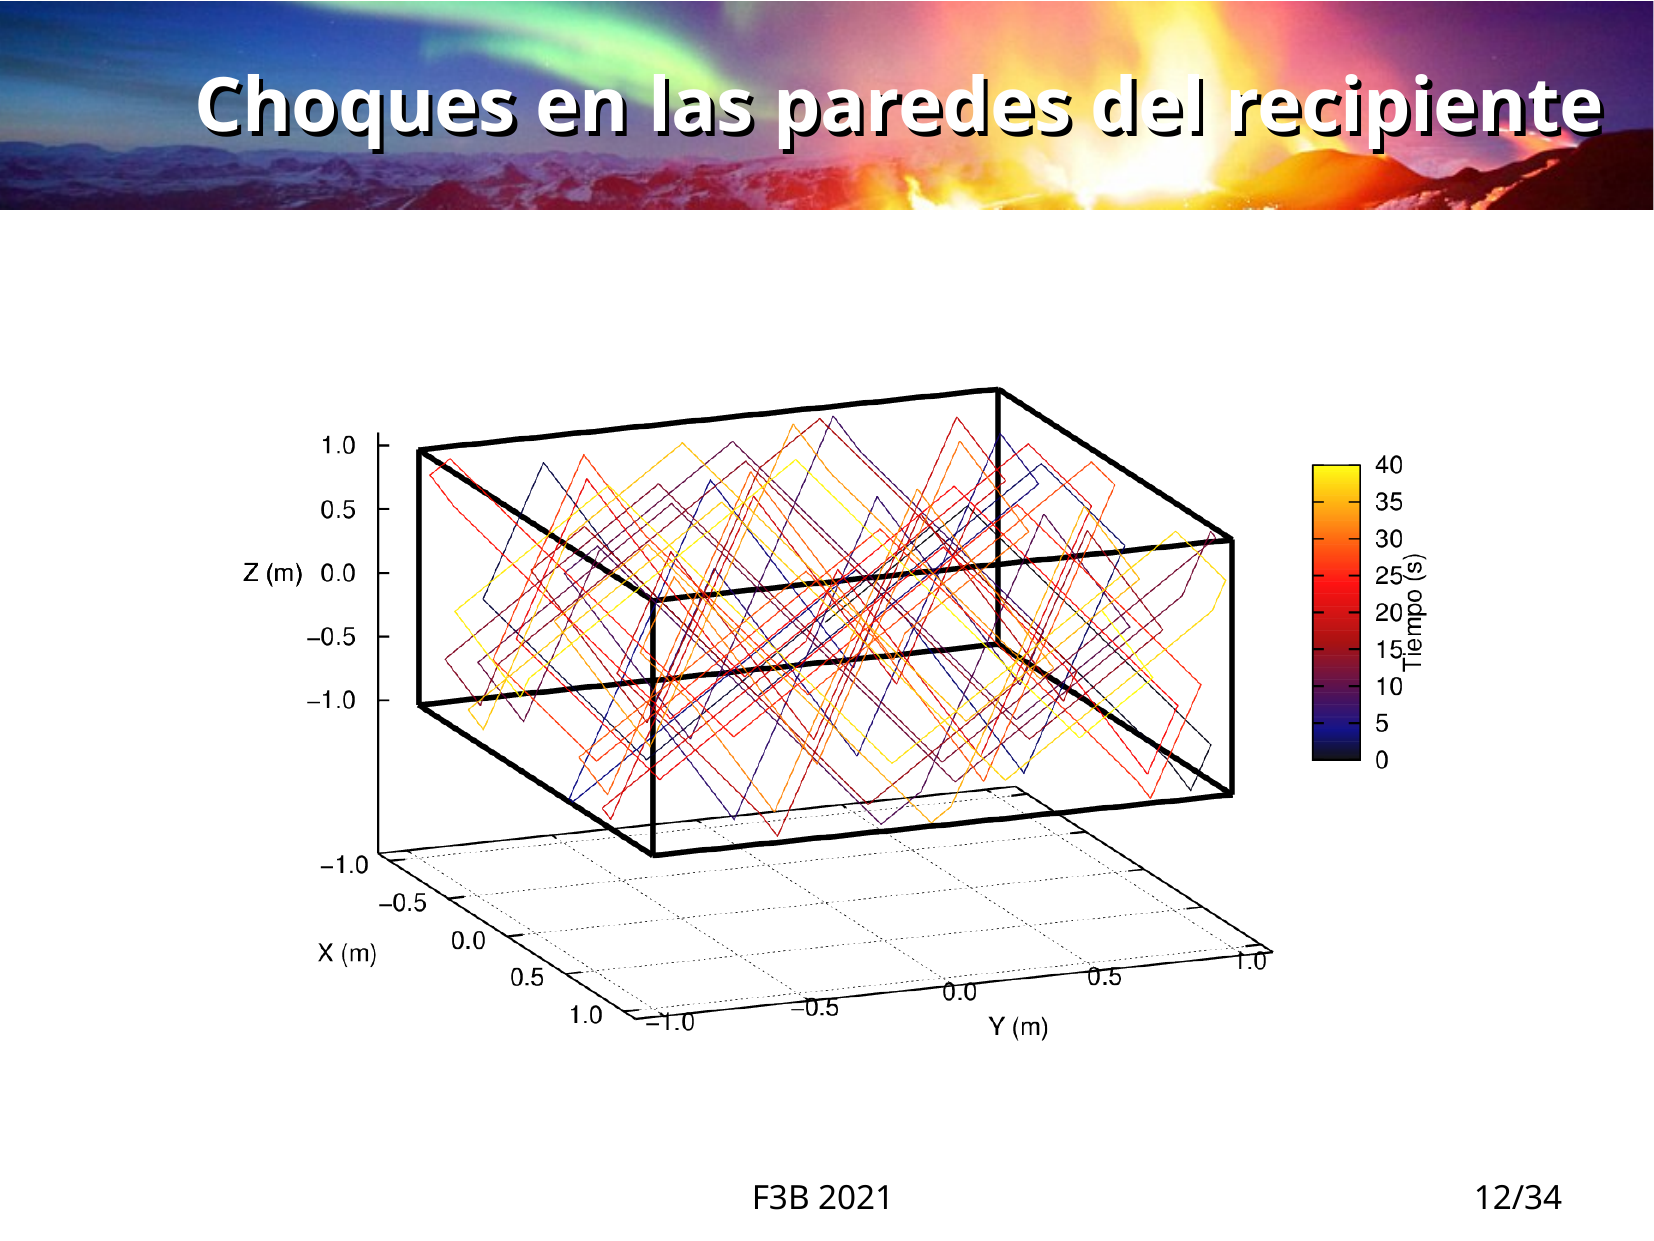

# Choques en las paredes del recipiente
F3B 2021
12